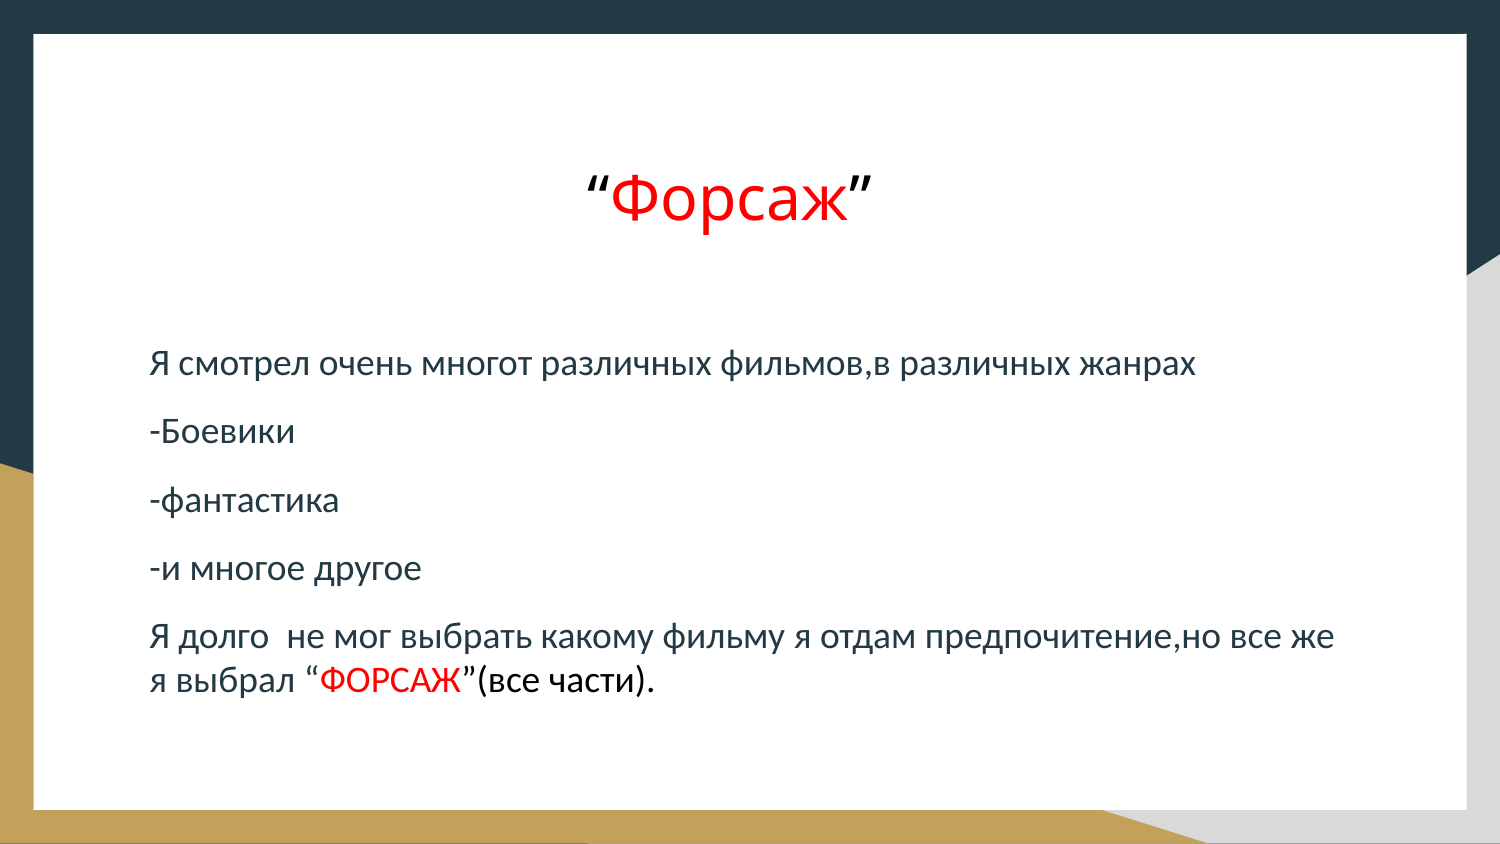

# “Форсаж”
Я смотрел очень многот различных фильмов,в различных жанрах
-Боевики
-фантастика
-и многое другое
Я долго не мог выбрать какому фильму я отдам предпочитение,но все же я выбрал “ФОРСАЖ”(все части).